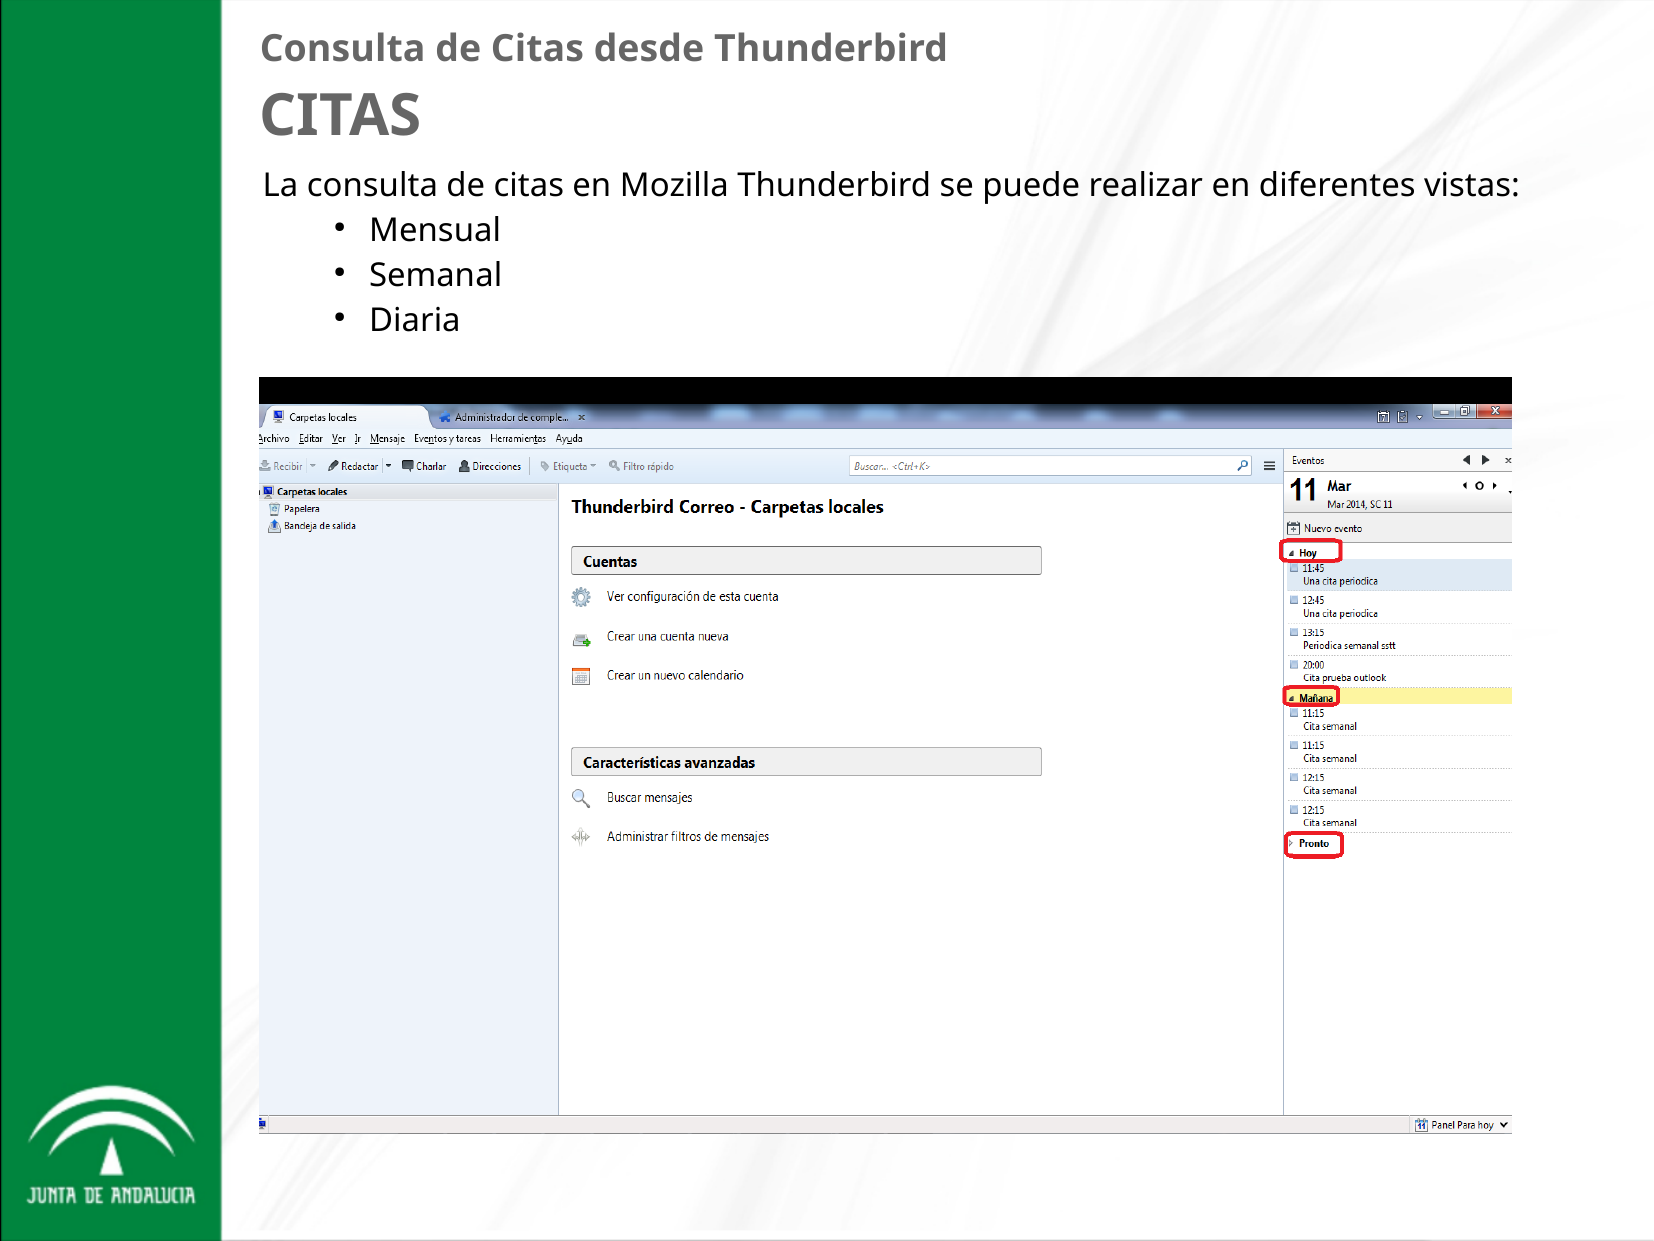

# Consulta de Citas desde Thunderbird CITAS
La consulta de citas en Mozilla Thunderbird se puede realizar en diferentes vistas:
Mensual
Semanal
Diaria